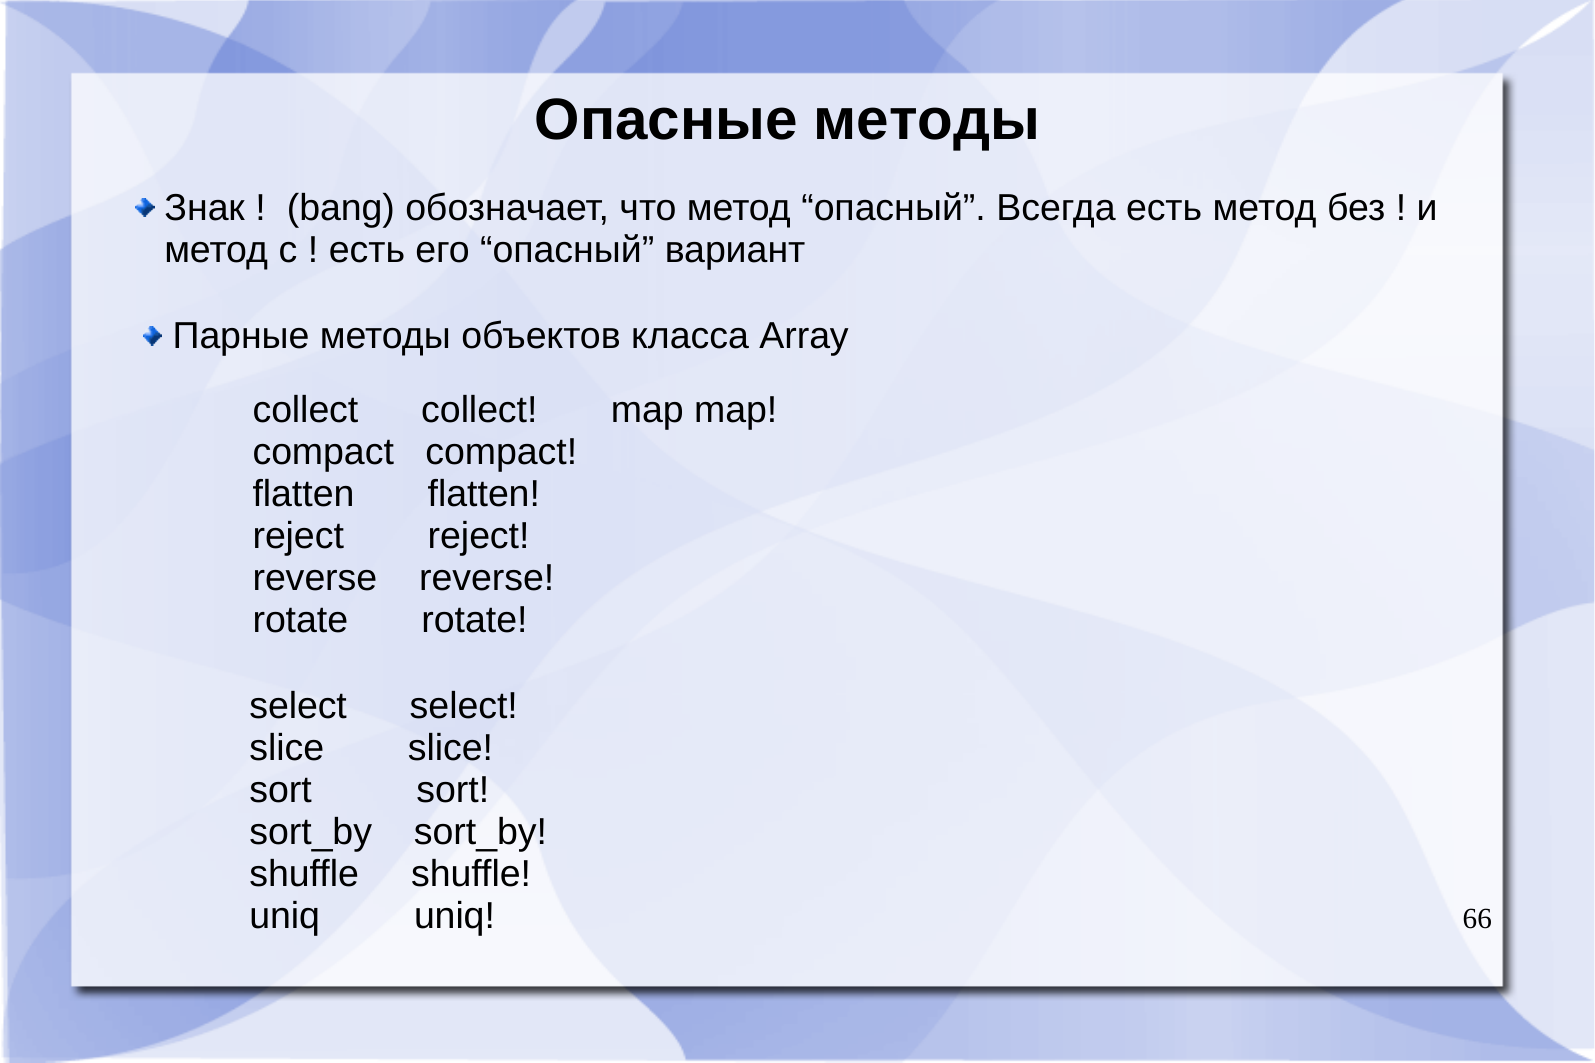

# Опасные методы
 Знак ! (bang) обозначает, что метод “опасный”. Всегда есть метод без ! и
 метод с ! есть его “опасный” вариант
 Парные методы объектов класса Array
collect collect! map map!
compact compact!
flatten flatten!
reject reject!
reverse reverse!
rotate rotate!
select select!
slice slice!
sort sort!
sort_by sort_by!
shuffle shuffle!
uniq uniq!
66